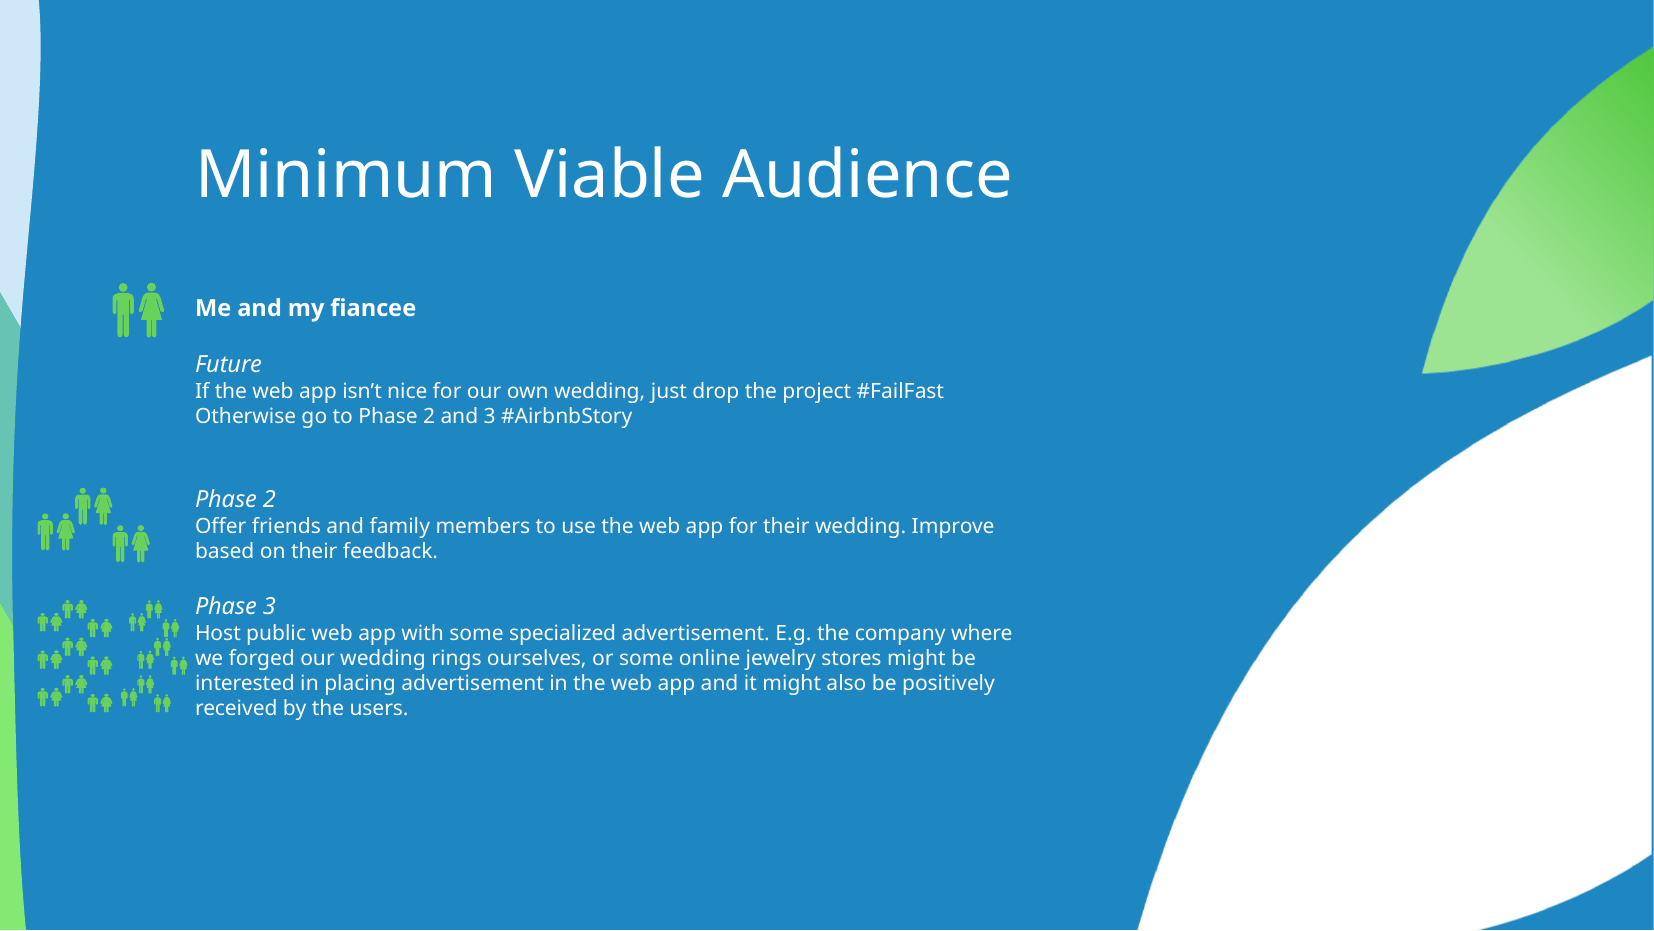

Minimum Viable Audience
Me and my fiancee
Future
If the web app isn’t nice for our own wedding, just drop the project #FailFast Otherwise go to Phase 2 and 3 #AirbnbStory
Phase 2
Offer friends and family members to use the web app for their wedding. Improve based on their feedback.
Phase 3
Host public web app with some specialized advertisement. E.g. the company where we forged our wedding rings ourselves, or some online jewelry stores might be interested in placing advertisement in the web app and it might also be positively received by the users.